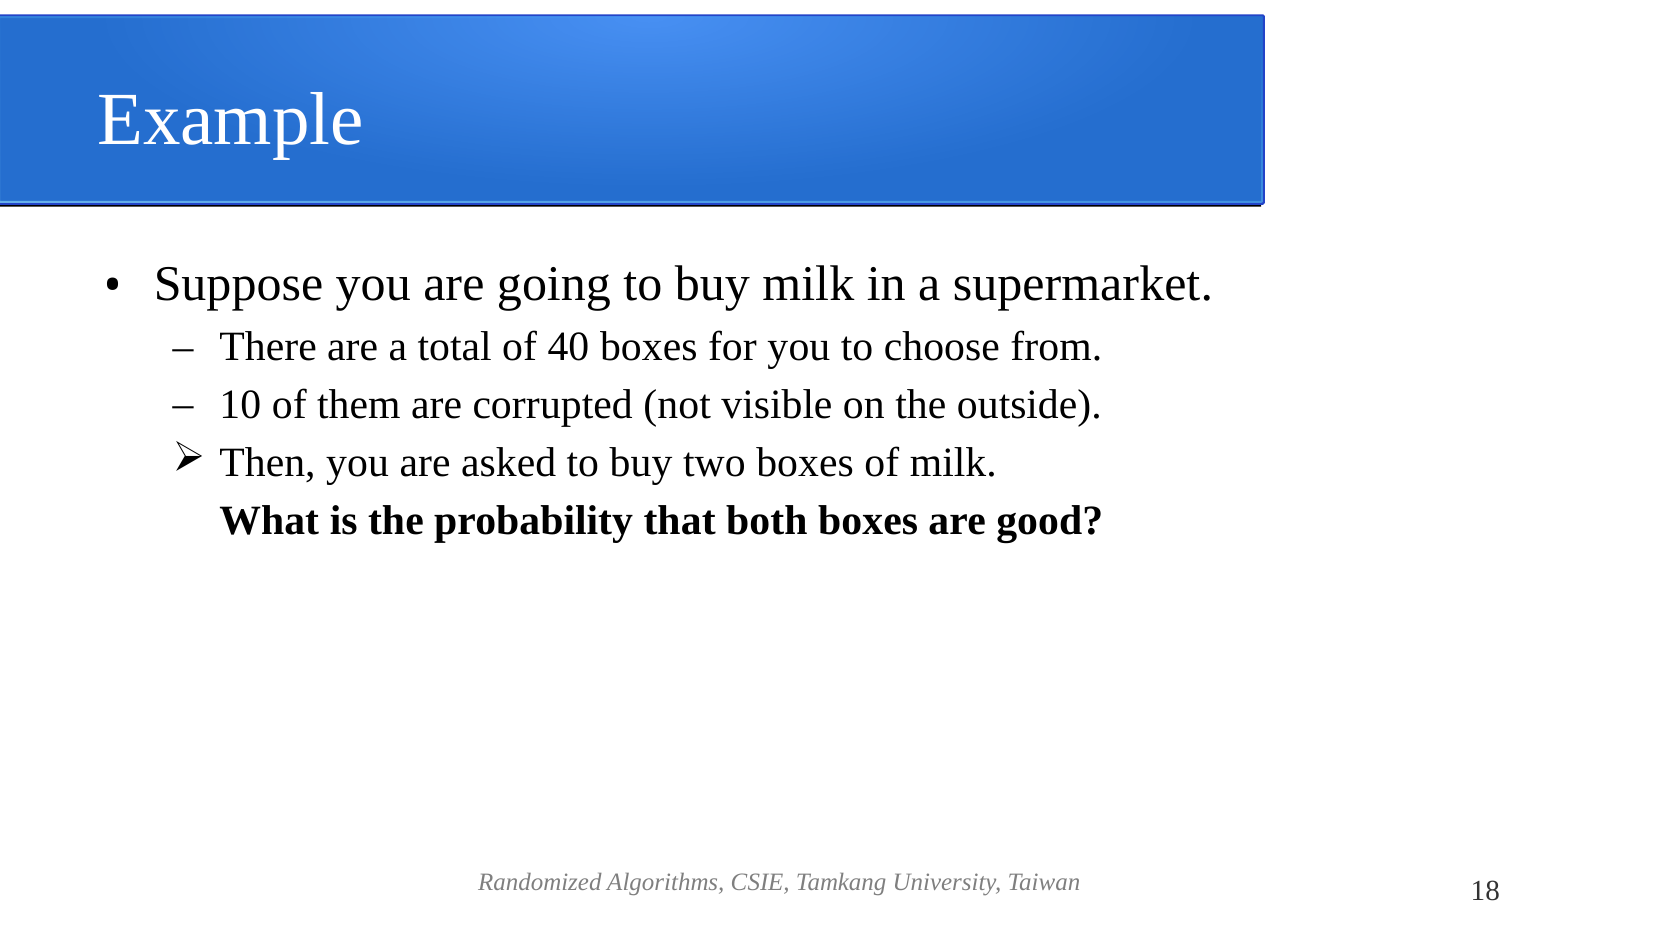

Example
# Suppose you are going to buy milk in a supermarket.
There are a total of 40 boxes for you to choose from.
10 of them are corrupted (not visible on the outside).
Then, you are asked to buy two boxes of milk.
What is the probability that both boxes are good?
Randomized Algorithms, CSIE, Tamkang University, Taiwan
18